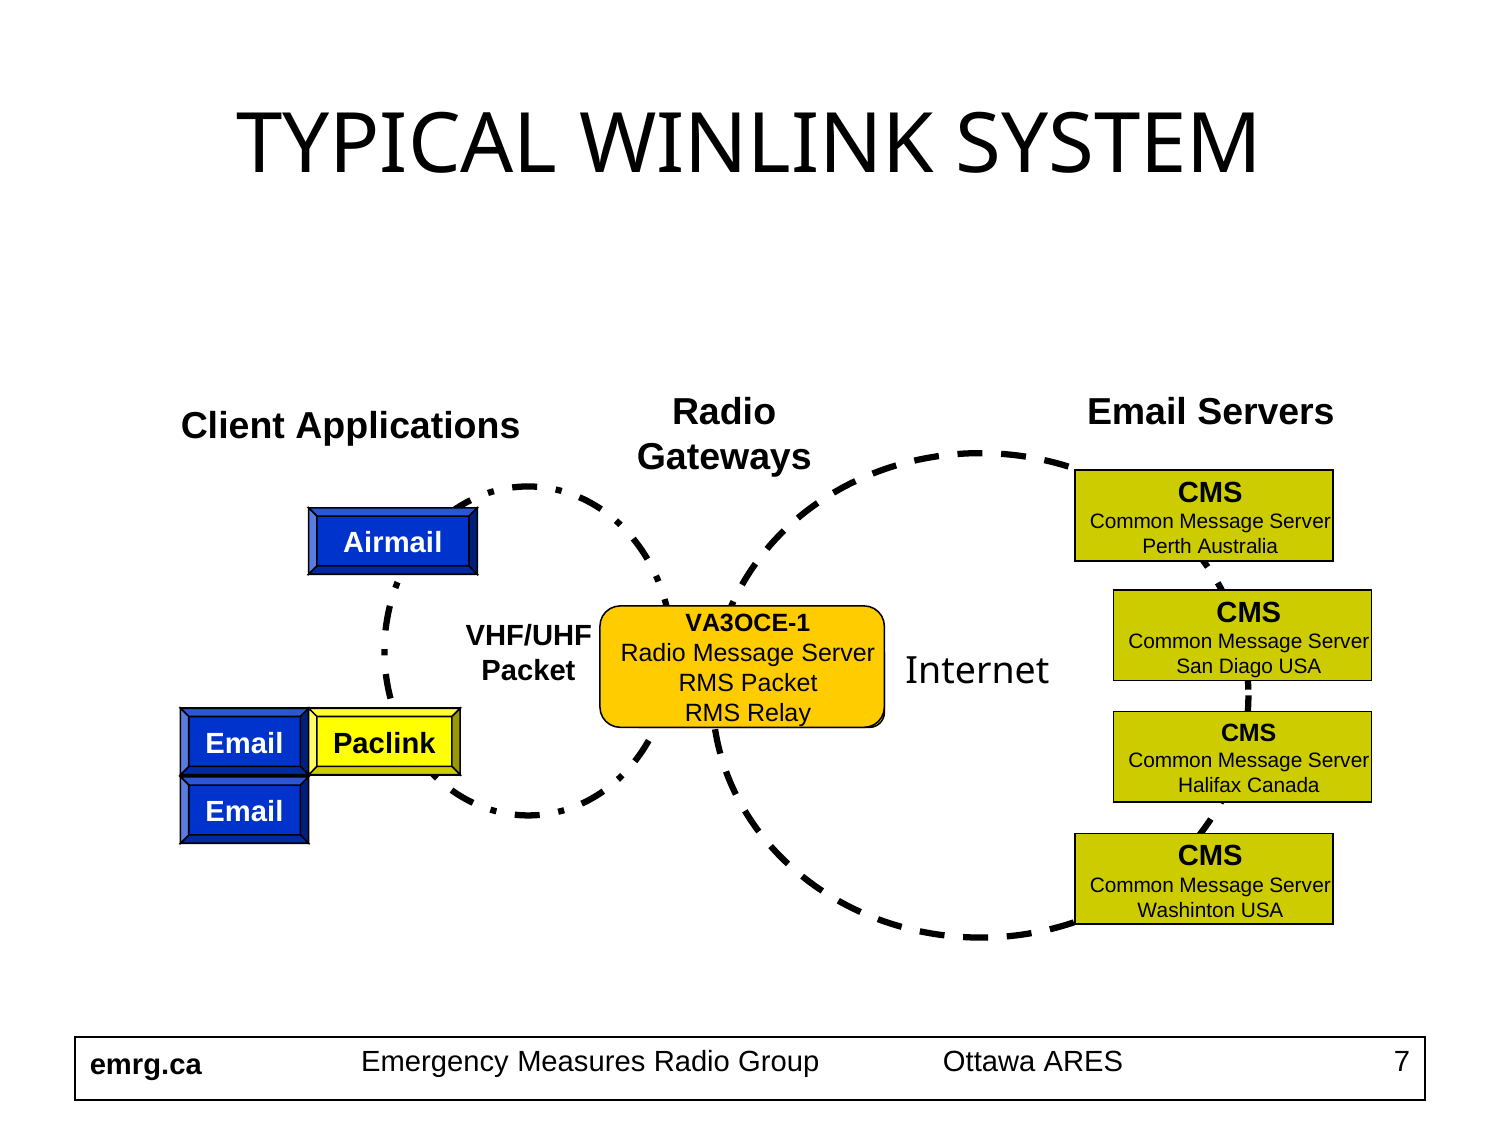

TYPICAL WINLINK SYSTEM
Radio Gateways
Email Servers
Client Applications
Internet
CMS
Common Message Server
Perth Australia
VHF/UHF Packet
Airmail
CMS
Common Message Server
San Diago USA
VA3OCE-1
Radio Message Server
RMS Packet
RMS Relay
Telpac
Radio Message Server
RMS Packet
Email
Paclink
CMS
Common Message Server
Halifax Canada
Email
CMS
Common Message Server
Washinton USA
Emergency Measures Radio Group Ottawa ARES
7